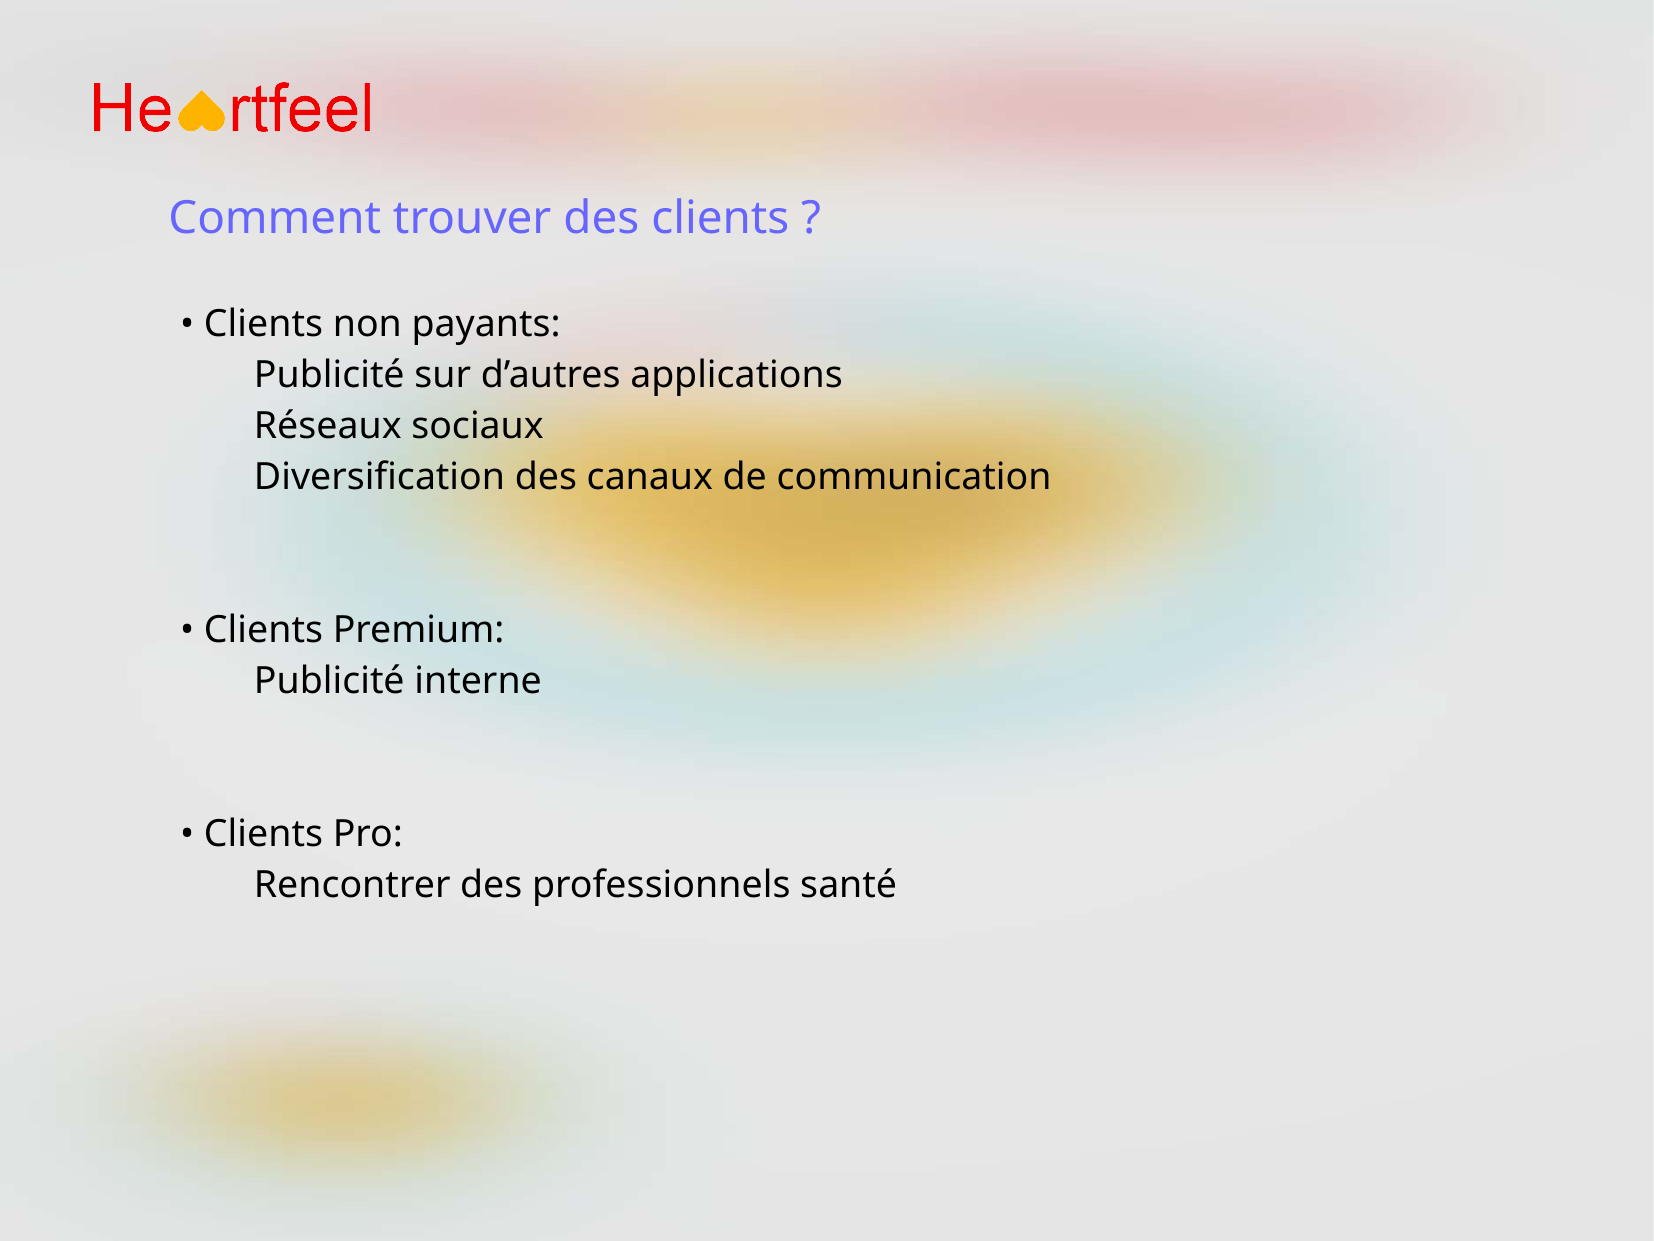

Comment trouver des clients ?
• Clients non payants:
	Publicité sur d’autres applications
	Réseaux sociaux
	Diversification des canaux de communication
• Clients Premium:
	Publicité interne
• Clients Pro:
	Rencontrer des professionnels santé